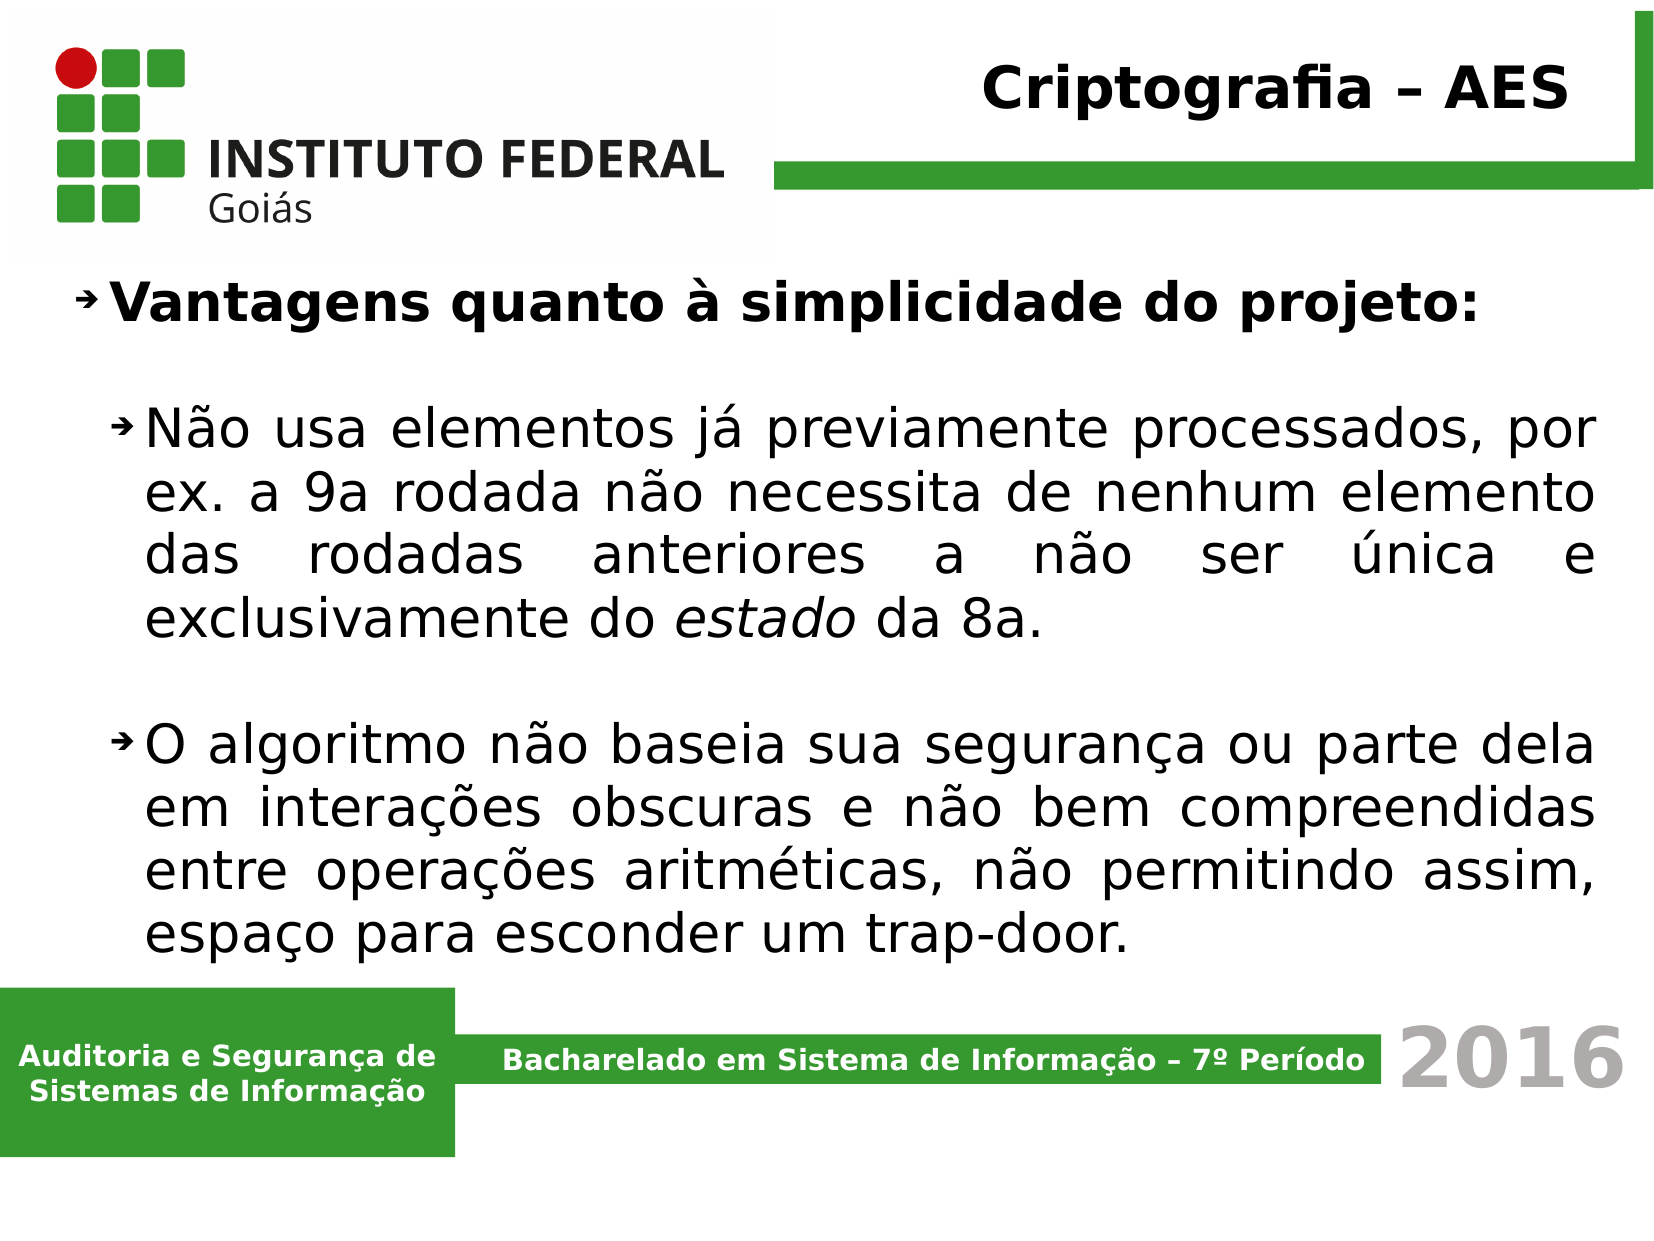

Criptografia – AES
Vantagens quanto à simplicidade do projeto:
Não usa elementos já previamente processados, por ex. a 9a rodada não necessita de nenhum elemento das rodadas anteriores a não ser única e exclusivamente do estado da 8a.
O algoritmo não baseia sua segurança ou parte dela em interações obscuras e não bem compreendidas entre operações aritméticas, não permitindo assim, espaço para esconder um trap-door.
Auditoria e Segurança de Sistemas de Informação
2016
Bacharelado em Sistema de Informação – 7º Período